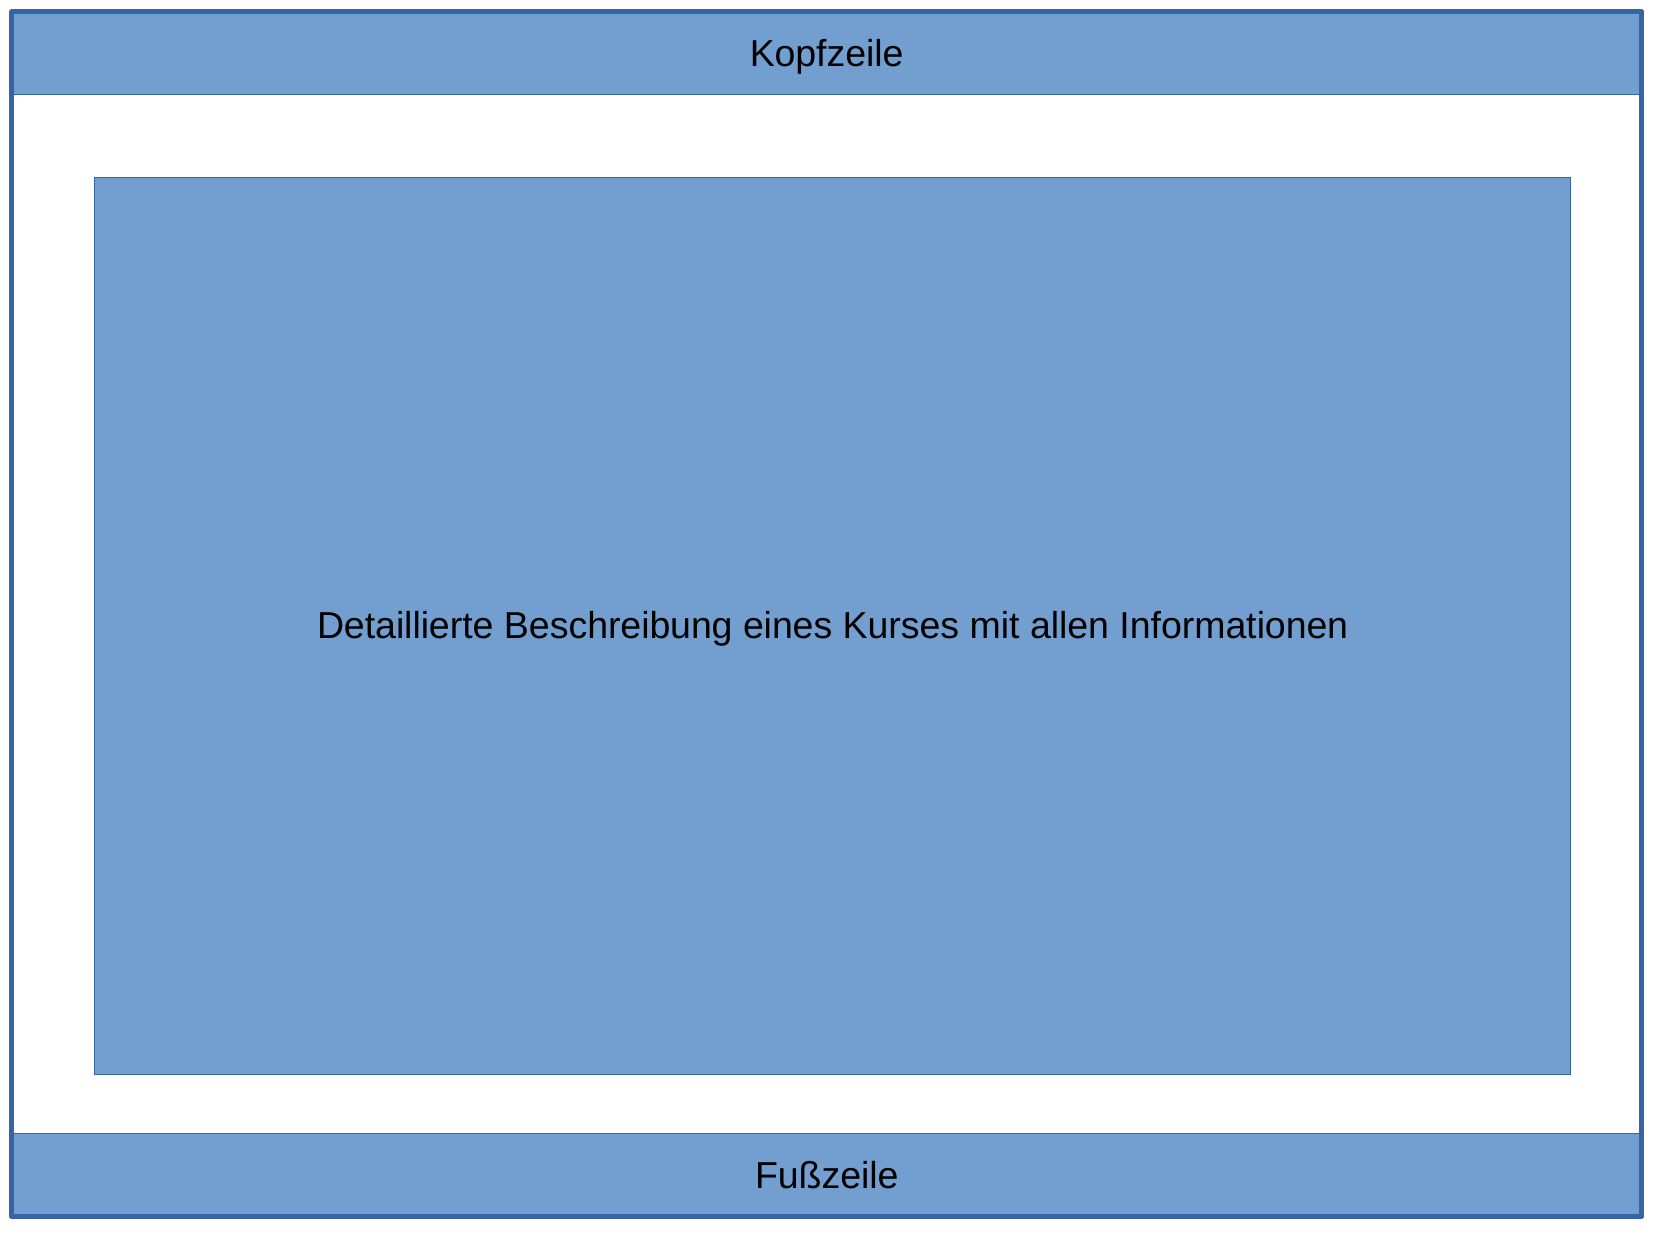

Kopfzeile
Detaillierte Beschreibung eines Kurses mit allen Informationen
Fußzeile